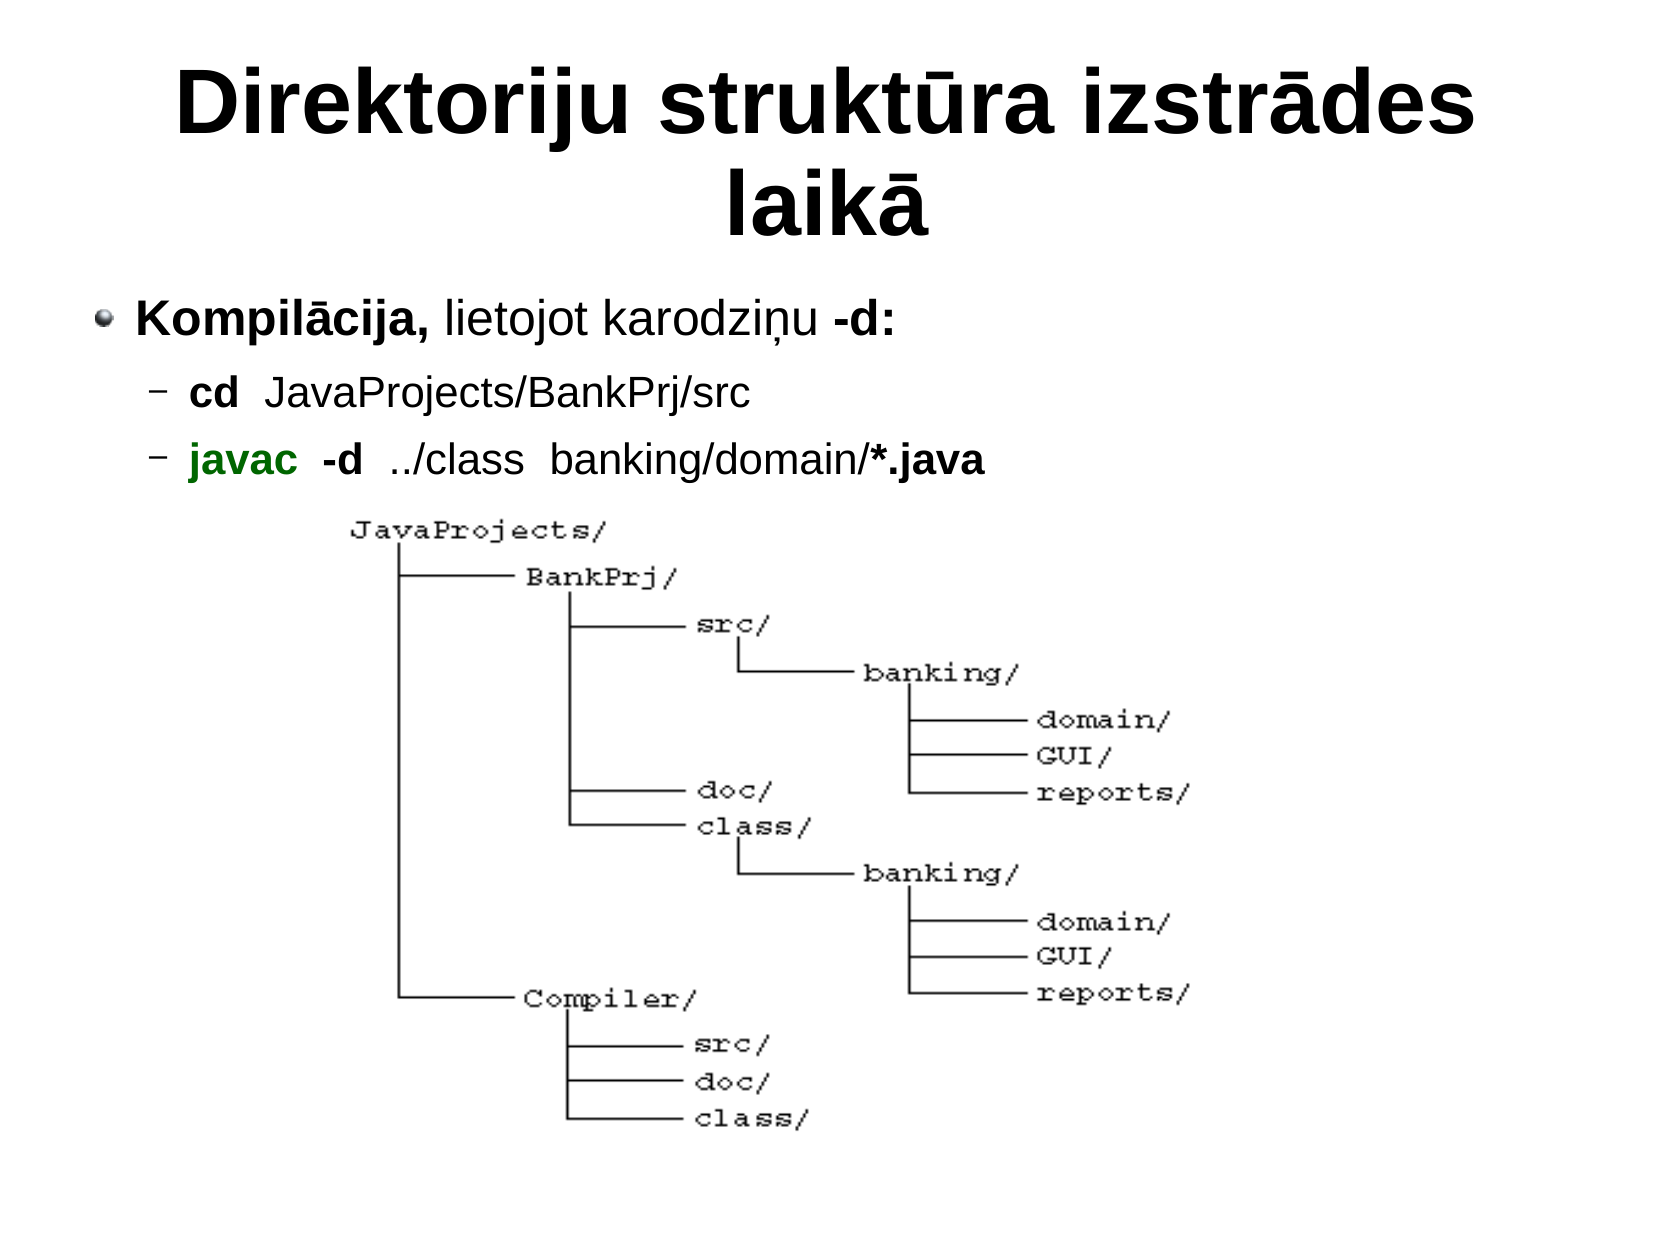

# Direktoriju struktūra izstrādes laikā
Kompilācija, lietojot karodziņu -d:
cd JavaProjects/BankPrj/src
javac -d ../class banking/domain/*.java